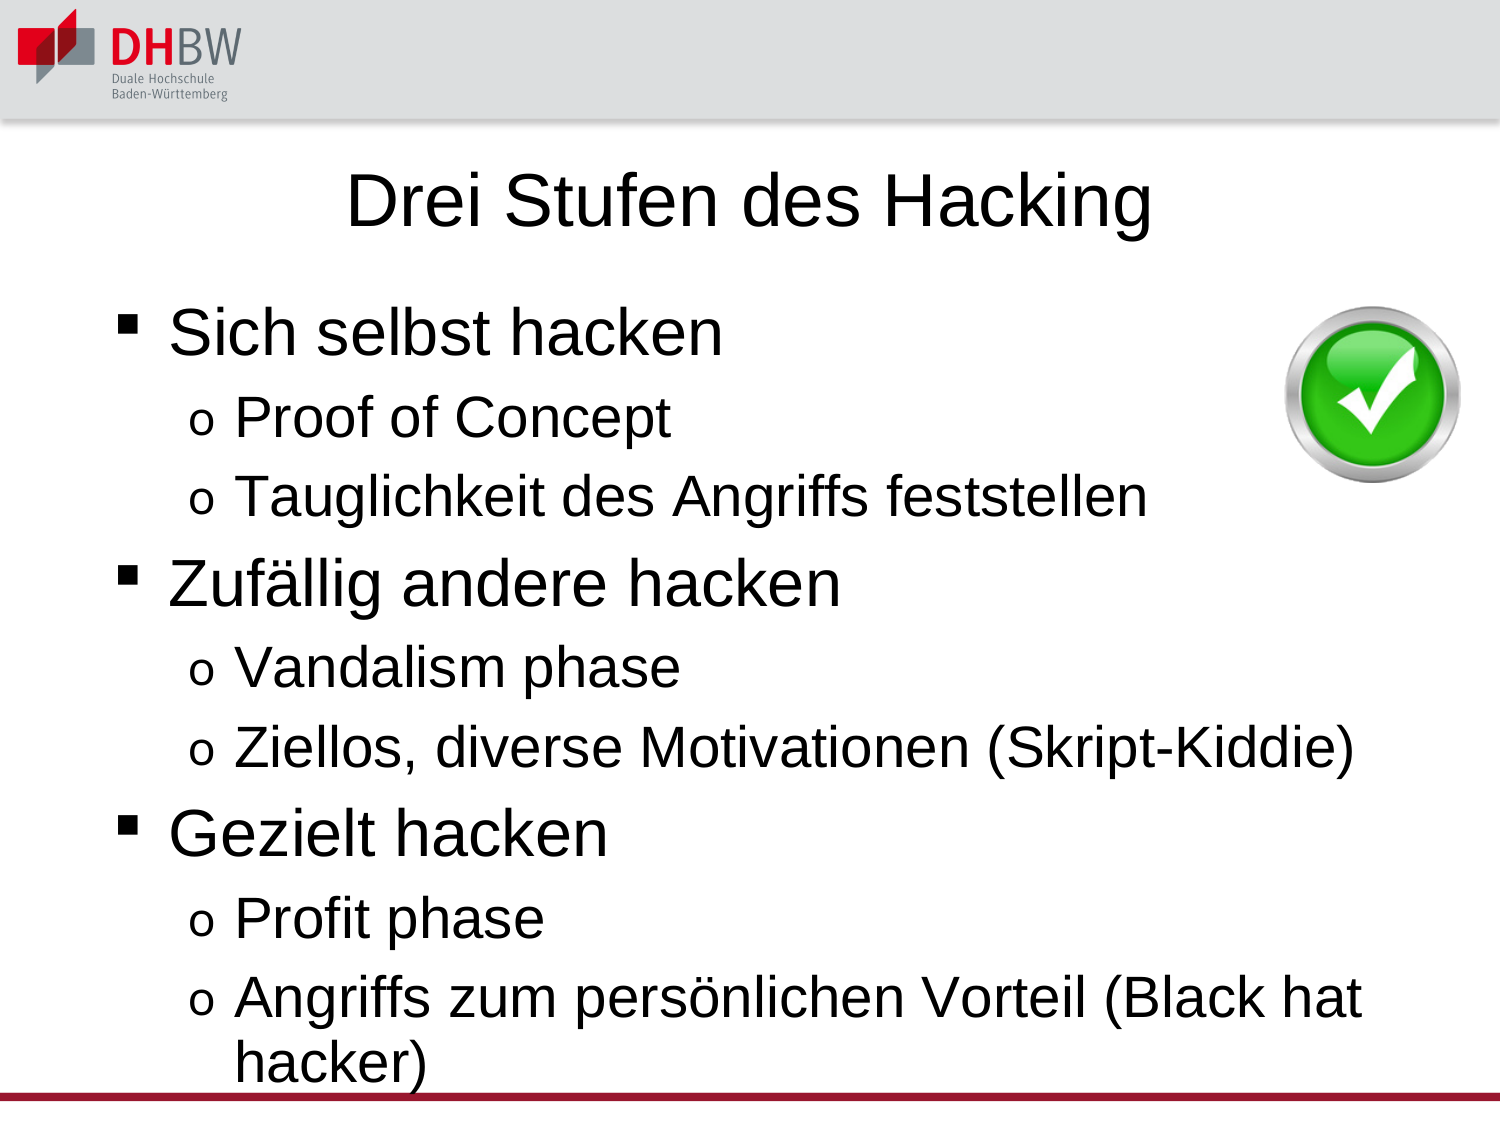

# Drei Stufen des Hacking
Sich selbst hacken
Proof of Concept
Tauglichkeit des Angriffs feststellen
Zufällig andere hacken
Vandalism phase
Ziellos, diverse Motivationen (Skript-Kiddie)
Gezielt hacken
Profit phase
Angriffs zum persönlichen Vorteil (Black hat hacker)